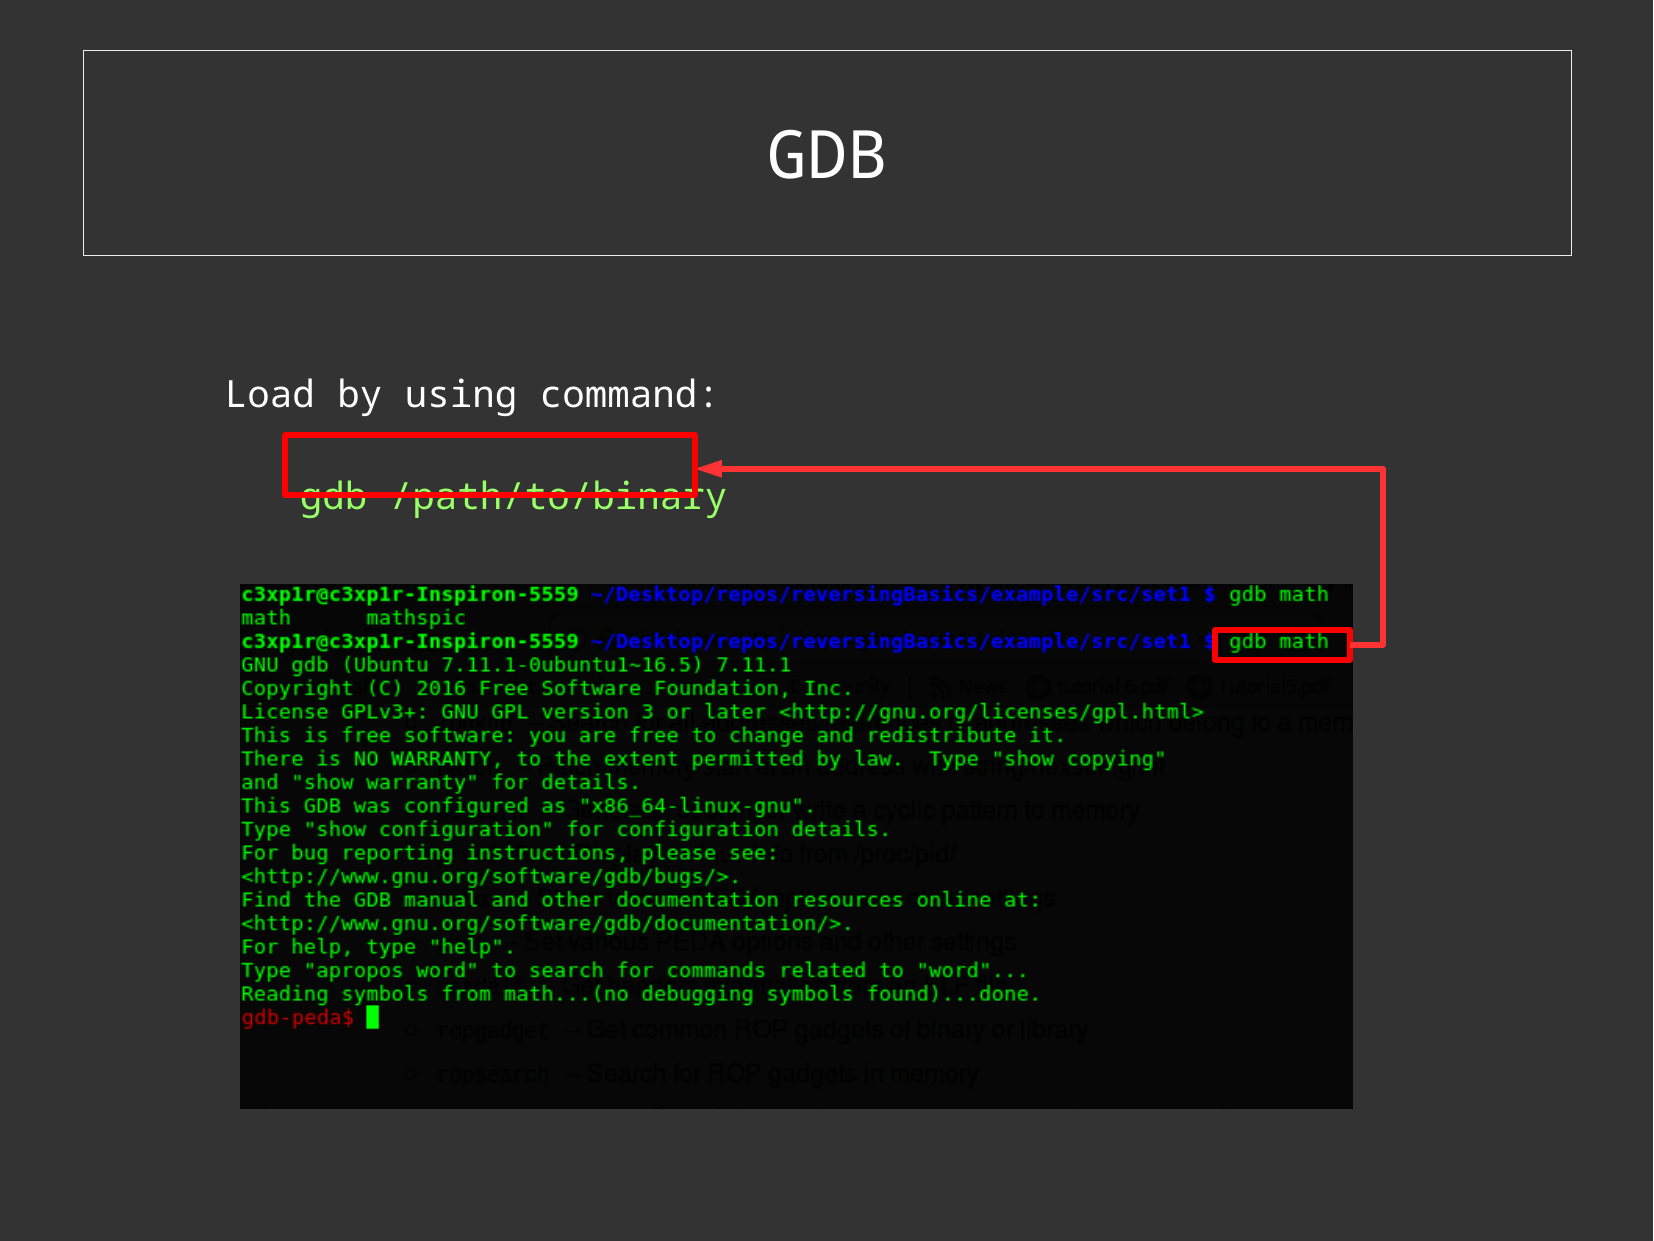

GDB
Load by using command:
	gdb /path/to/binary